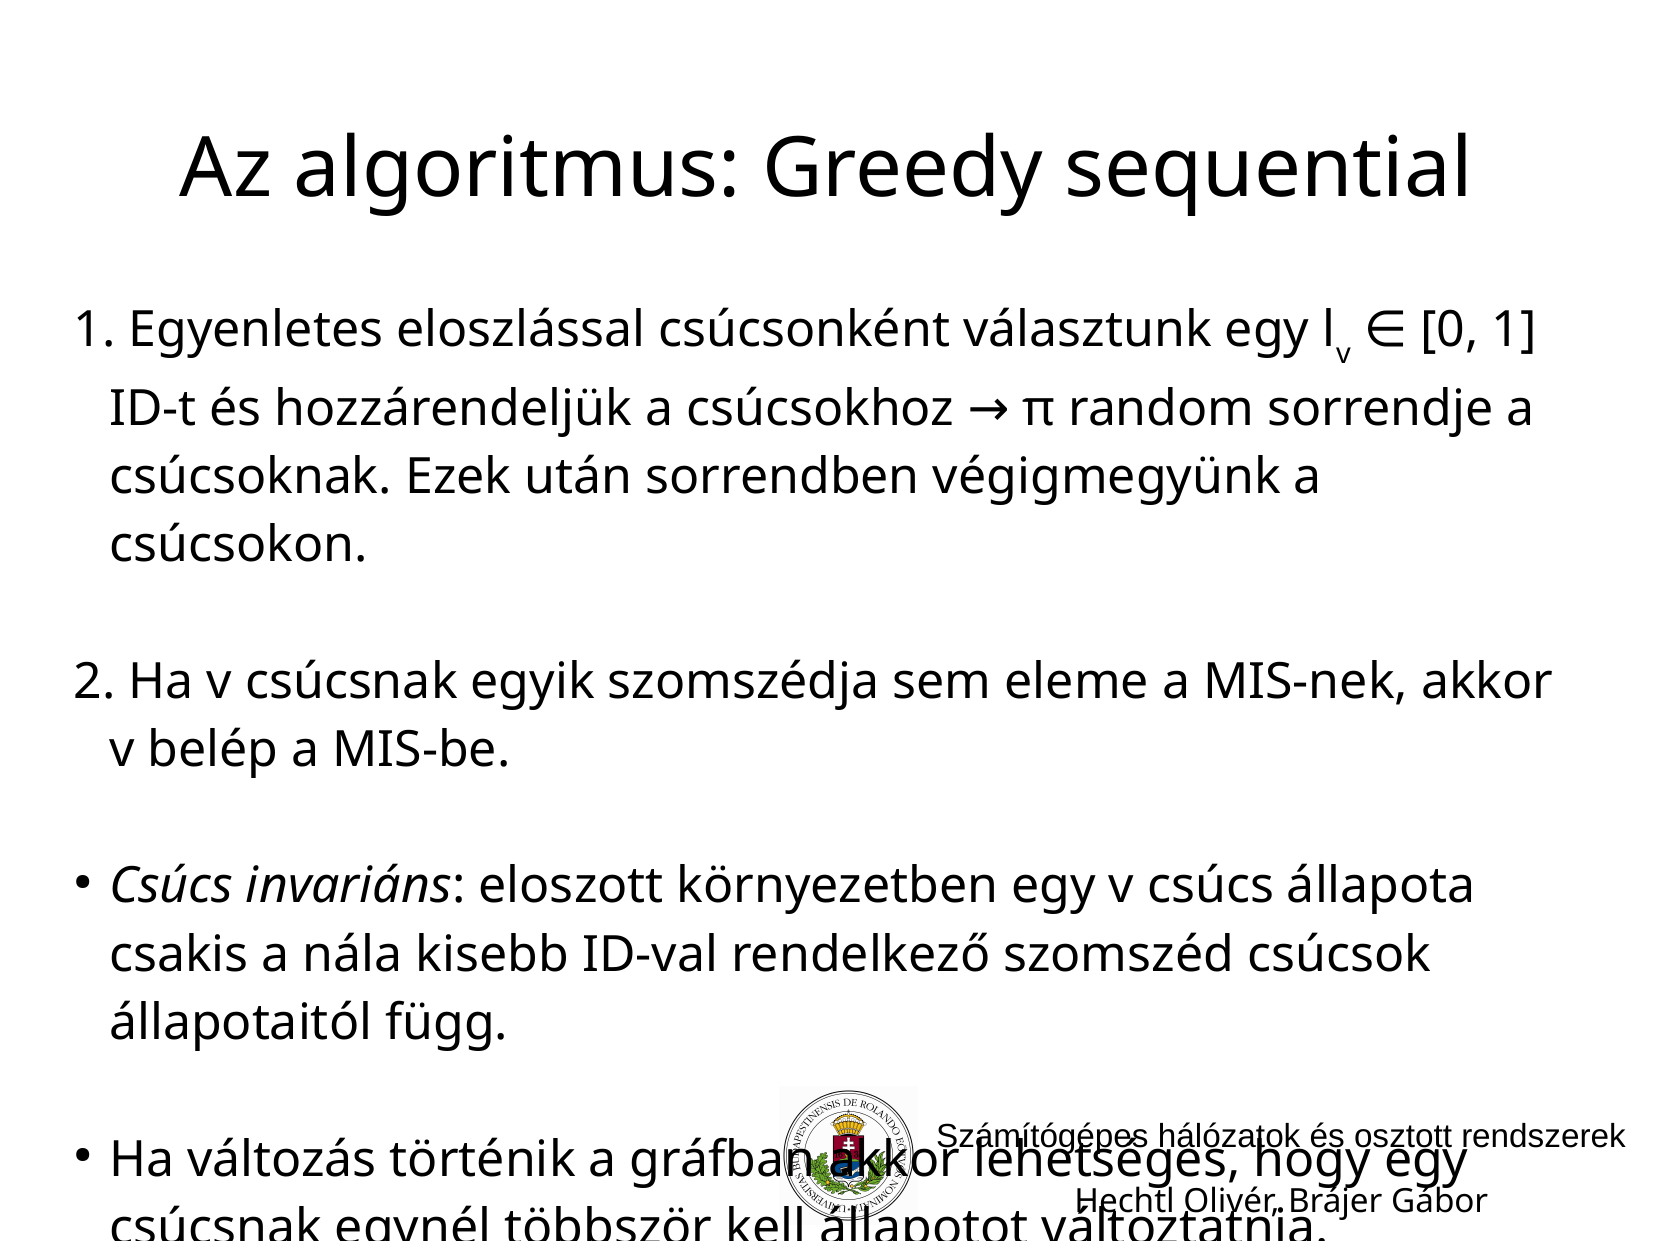

# Az algoritmus: Greedy sequential
 Egyenletes eloszlással csúcsonként választunk egy lv ∈ [0, 1] ID-t és hozzárendeljük a csúcsokhoz → π random sorrendje a csúcsoknak. Ezek után sorrendben végigmegyünk a csúcsokon.
 Ha v csúcsnak egyik szomszédja sem eleme a MIS-nek, akkor v belép a MIS-be.
Csúcs invariáns: eloszott környezetben egy v csúcs állapota csakis a nála kisebb ID-val rendelkező szomszéd csúcsok állapotaitól függ.
Ha változás történik a gráfban akkor lehetséges, hogy egy csúcsnak egynél többször kell állapotot változtatnia.
Számítógépes hálózatok és osztott rendszerek
Hechtl Olivér, Brájer Gábor